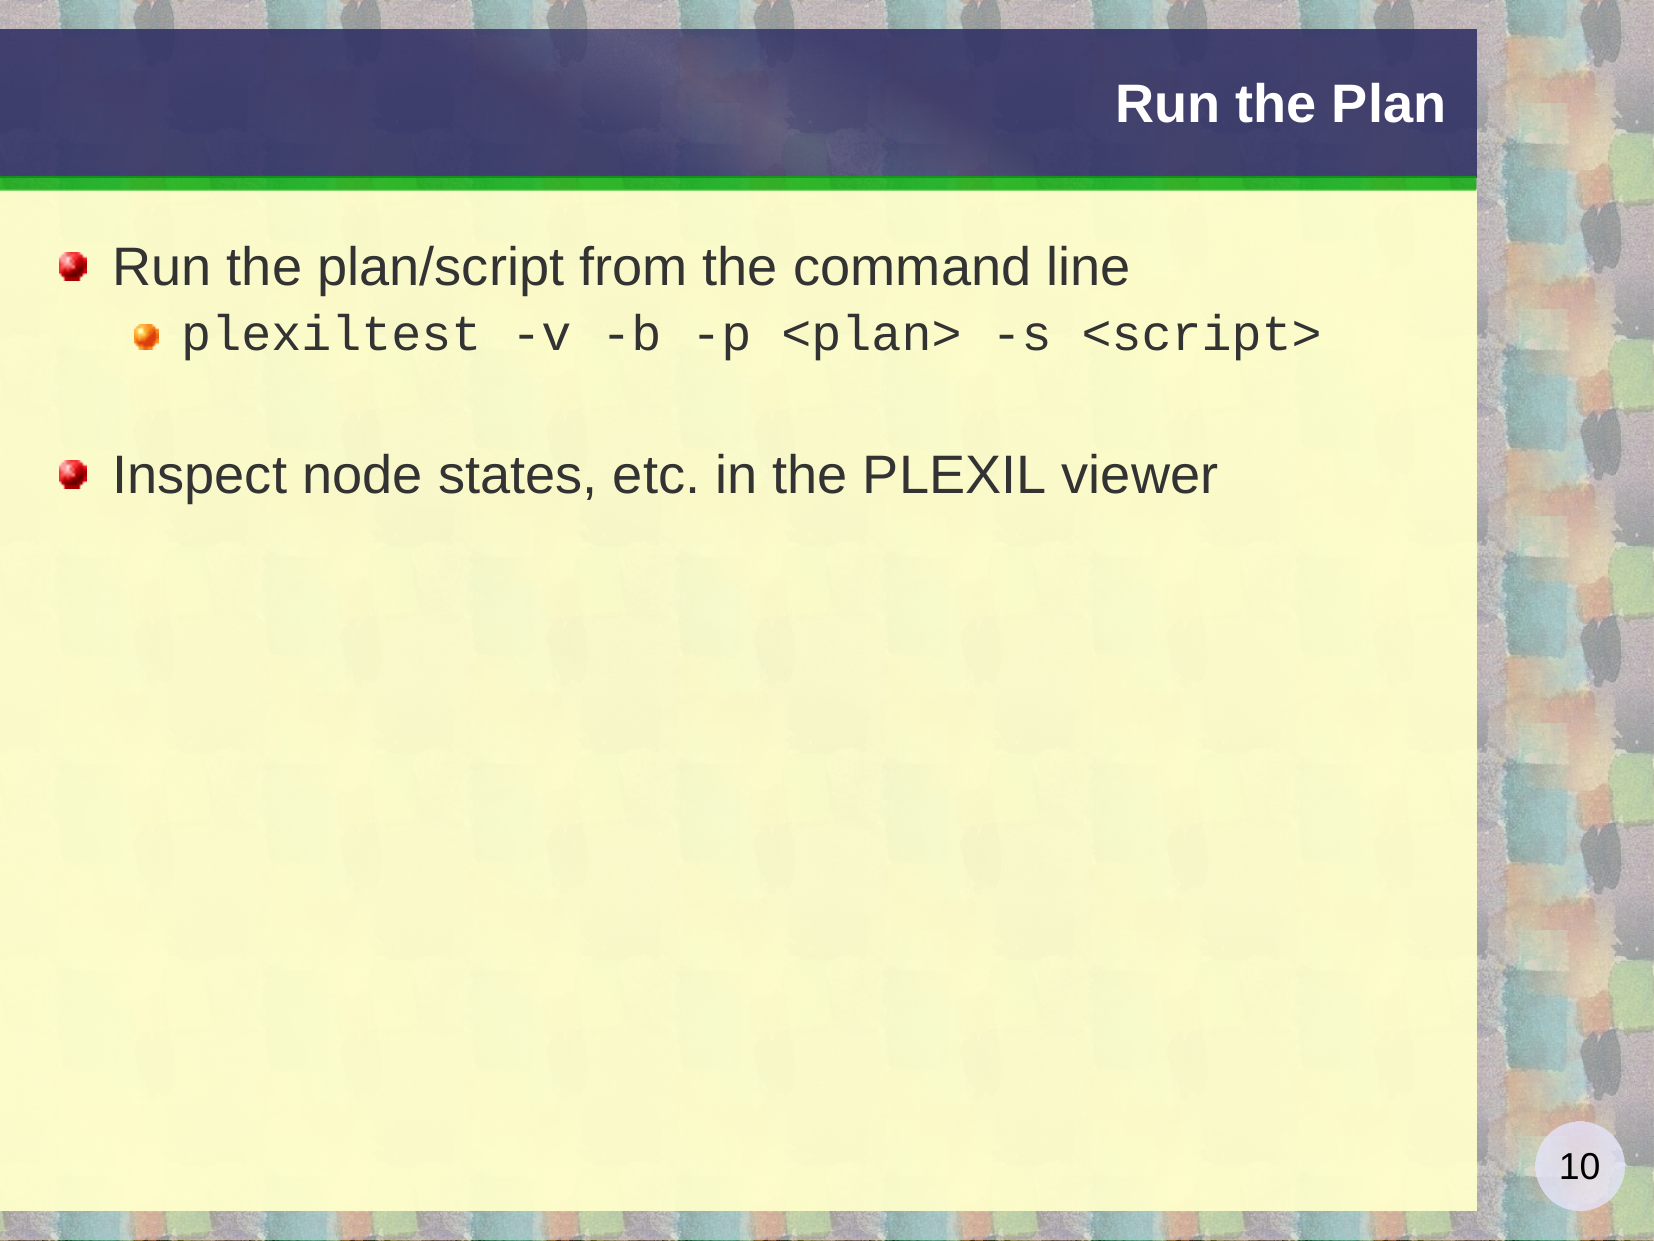

# Run the Plan
Run the plan/script from the command line
plexiltest -v -b -p <plan> -s <script>
Inspect node states, etc. in the PLEXIL viewer